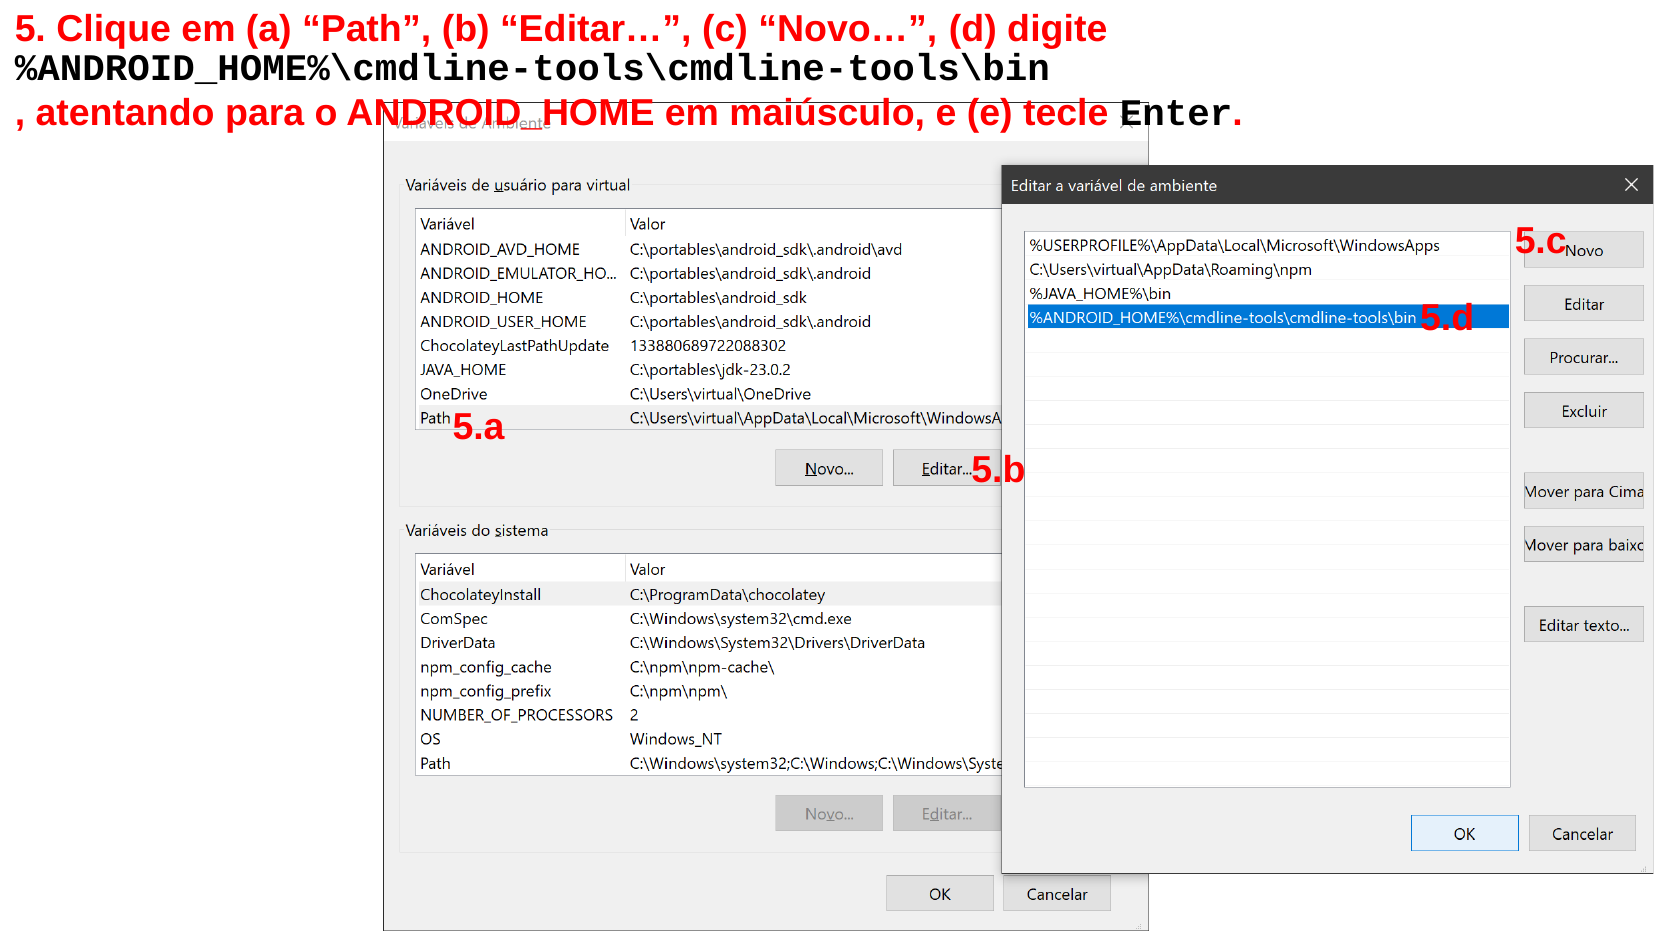

5. Clique em (a) “Path”, (b) “Editar…”, (c) “Novo…”, (d) digite
%ANDROID_HOME%\cmdline-tools\cmdline-tools\bin
, atentando para o ANDROID_HOME em maiúsculo, e (e) tecle Enter.
5.c
5.d
5.a
5.b